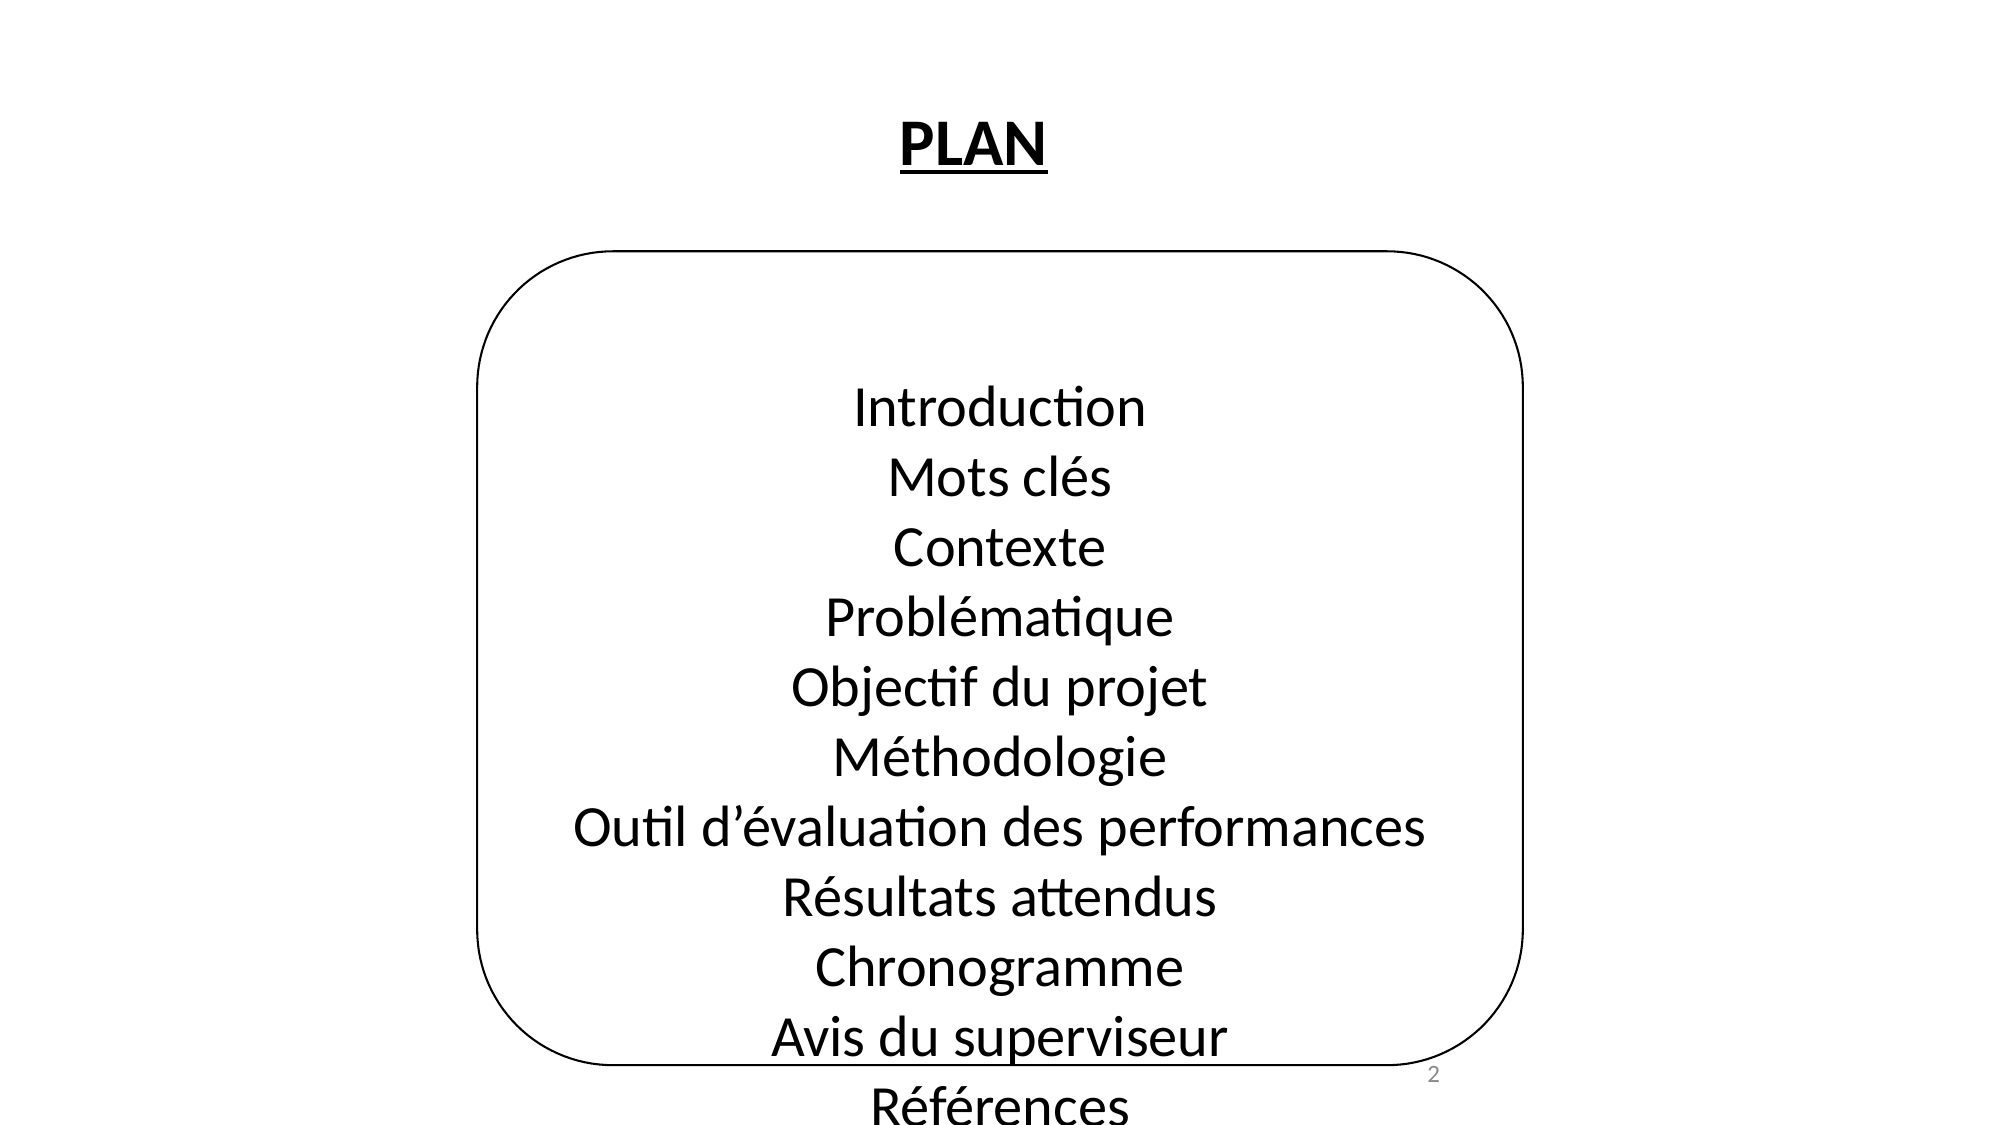

PLAN
Introduction
Mots clés
Contexte
Problématique
Objectif du projet
Méthodologie
Outil d’évaluation des performances
Résultats attendus
Chronogramme
Avis du superviseur
Références